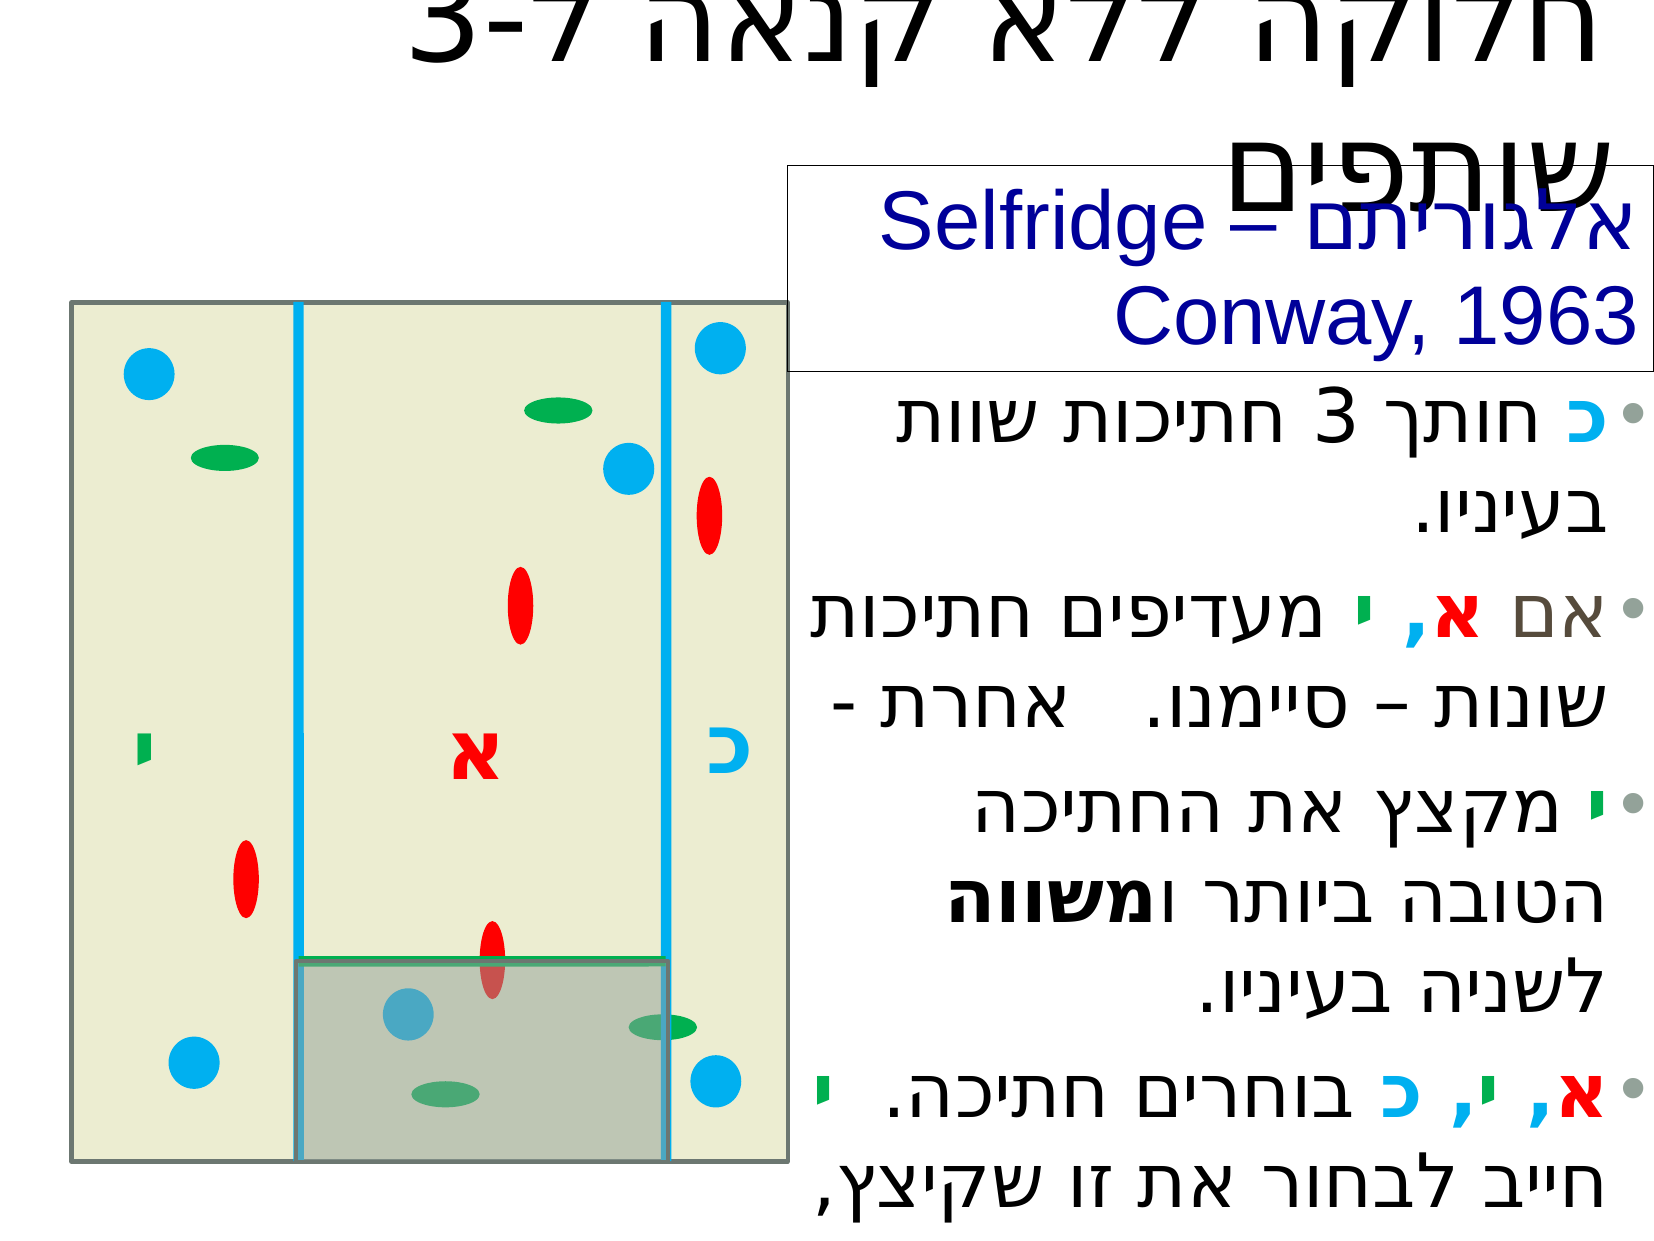

# חלוקה ללא קנאה ל-3 שותפים
אלגוריתם Selfridge – Conway, 1963
כ חותך 3 חתיכות שוות בעיניו.
אם א, י מעדיפים חתיכות שונות – סיימנו. אחרת -
י מקצץ את החתיכה הטובה ביותר ומשווה לשניה בעיניו.
א, י, כ בוחרים חתיכה. י חייב לבחור את זו שקיצץ, אם לא נבחרה קודם.
קיבלנו חלוקה עם שארית.
כ
א
י